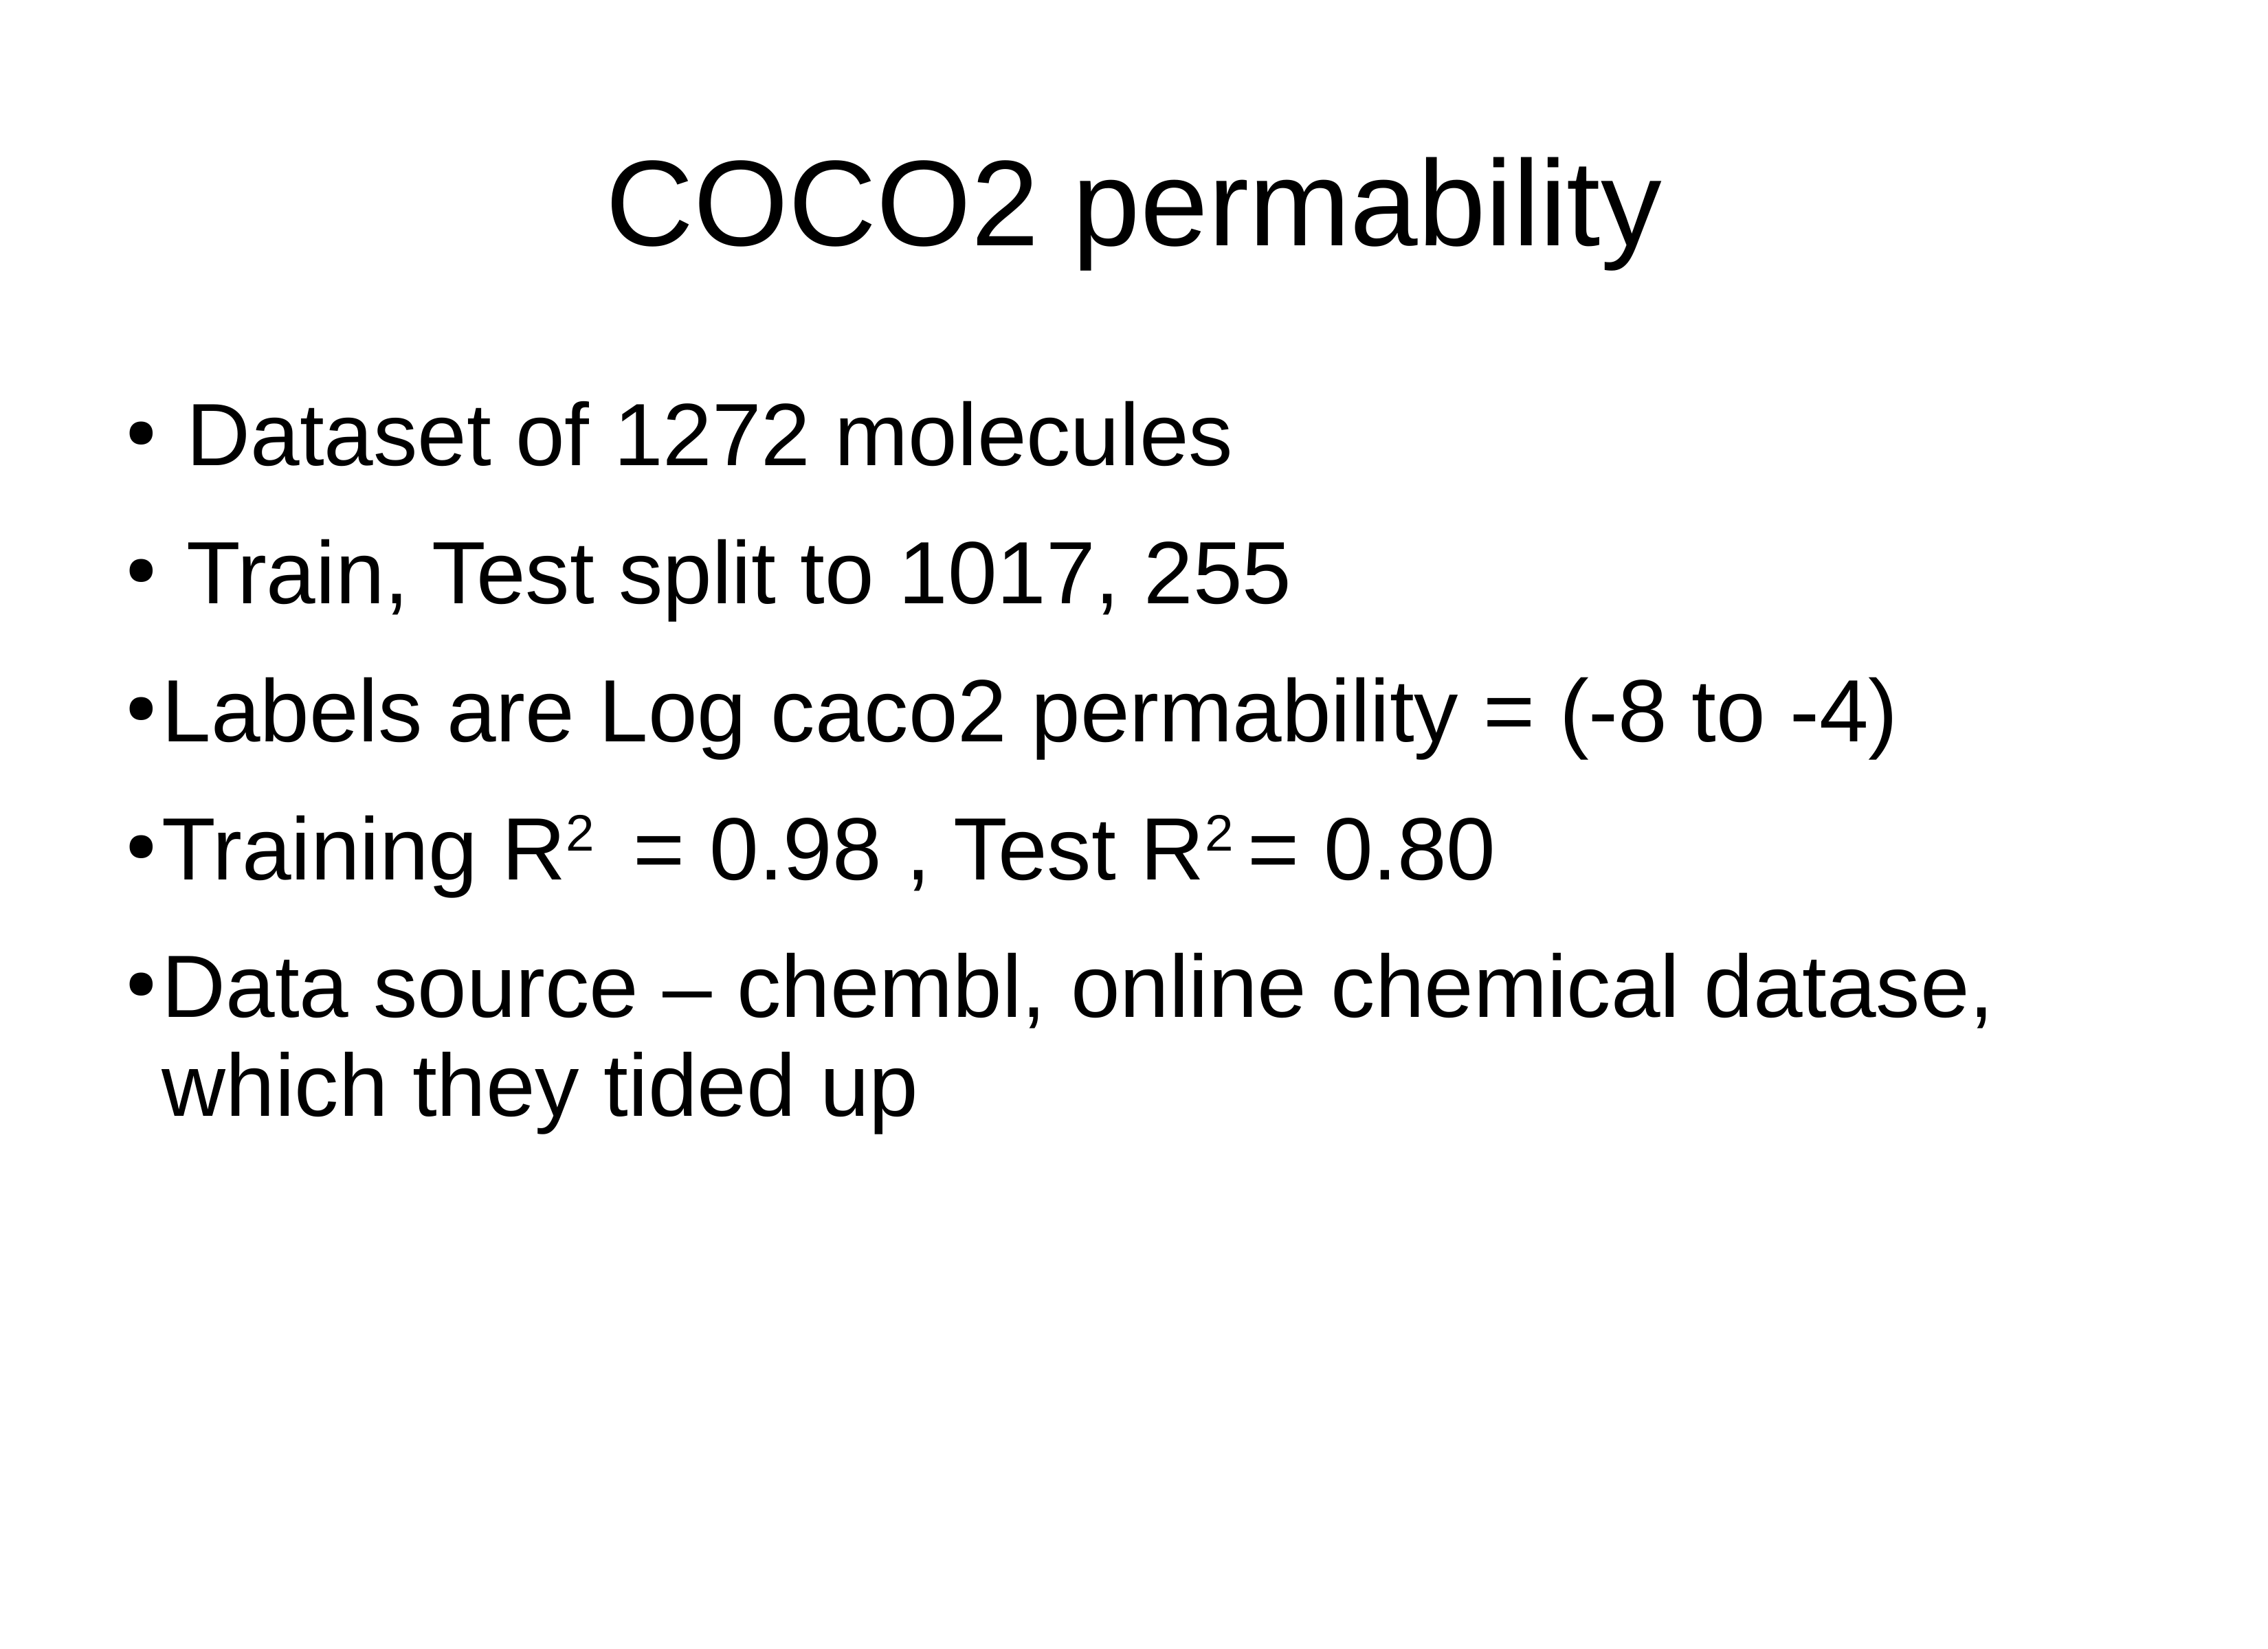

# COCO2 permability
 Dataset of 1272 molecules
 Train, Test split to 1017, 255
Labels are Log caco2 permability = (-8 to -4)
Training R2 = 0.98 , Test R2 = 0.80
Data source – chembl, online chemical datase, which they tided up